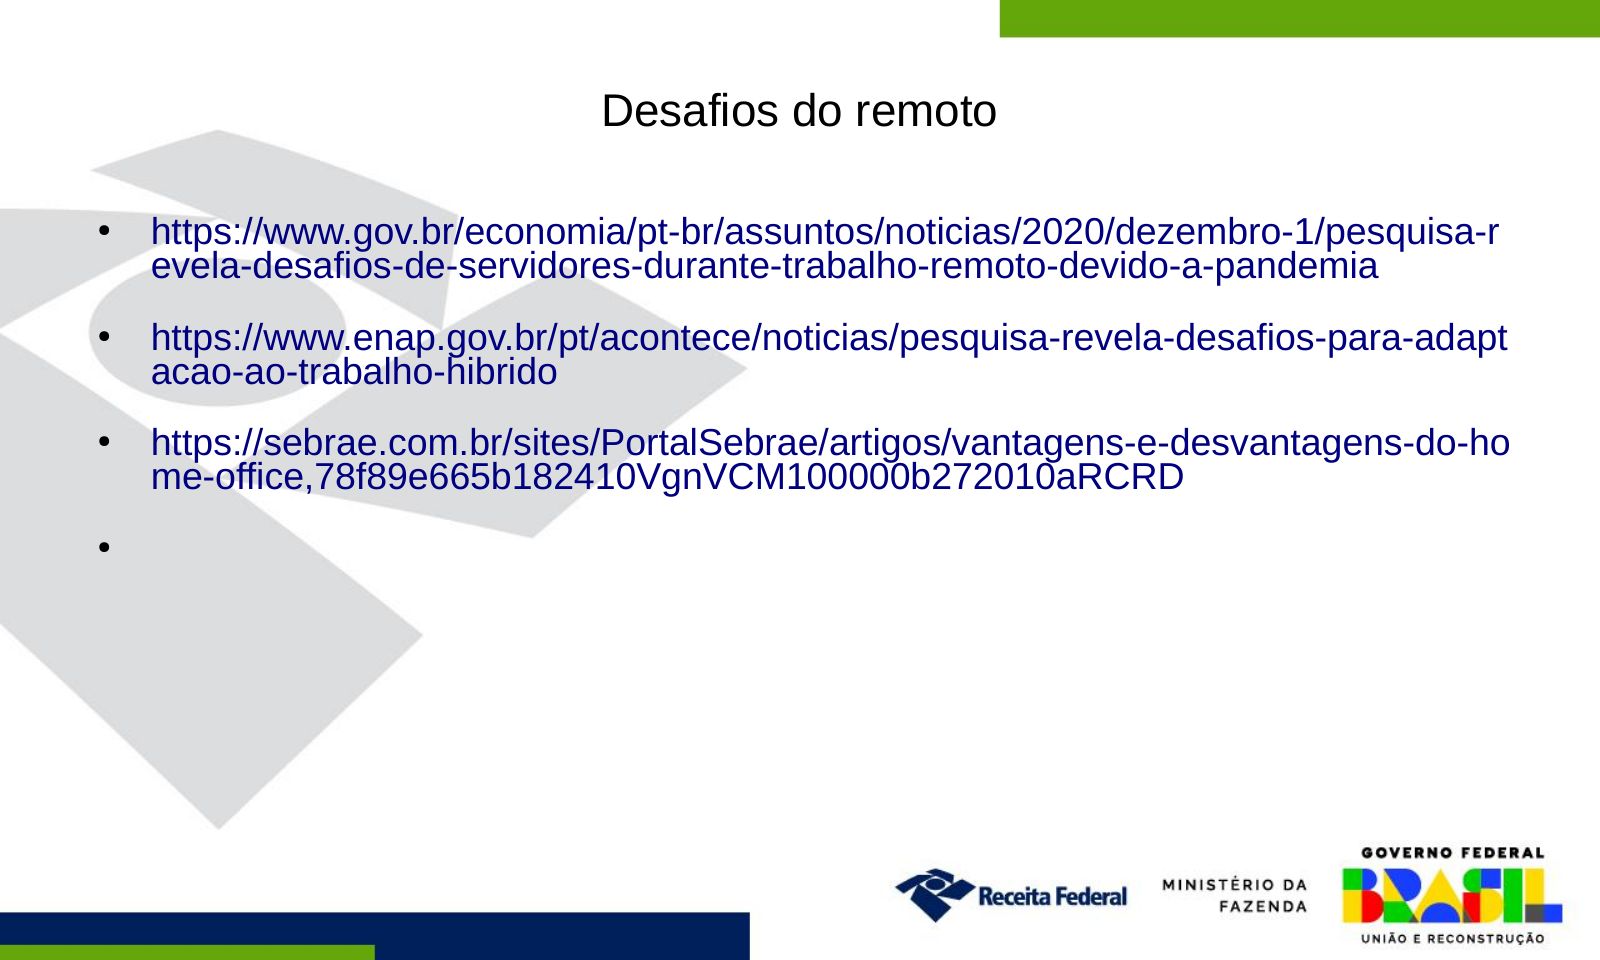

# Desafios do remoto
https://www.gov.br/economia/pt-br/assuntos/noticias/2020/dezembro-1/pesquisa-revela-desafios-de-servidores-durante-trabalho-remoto-devido-a-pandemia
https://www.enap.gov.br/pt/acontece/noticias/pesquisa-revela-desafios-para-adaptacao-ao-trabalho-hibrido
https://sebrae.com.br/sites/PortalSebrae/artigos/vantagens-e-desvantagens-do-home-office,78f89e665b182410VgnVCM100000b272010aRCRD